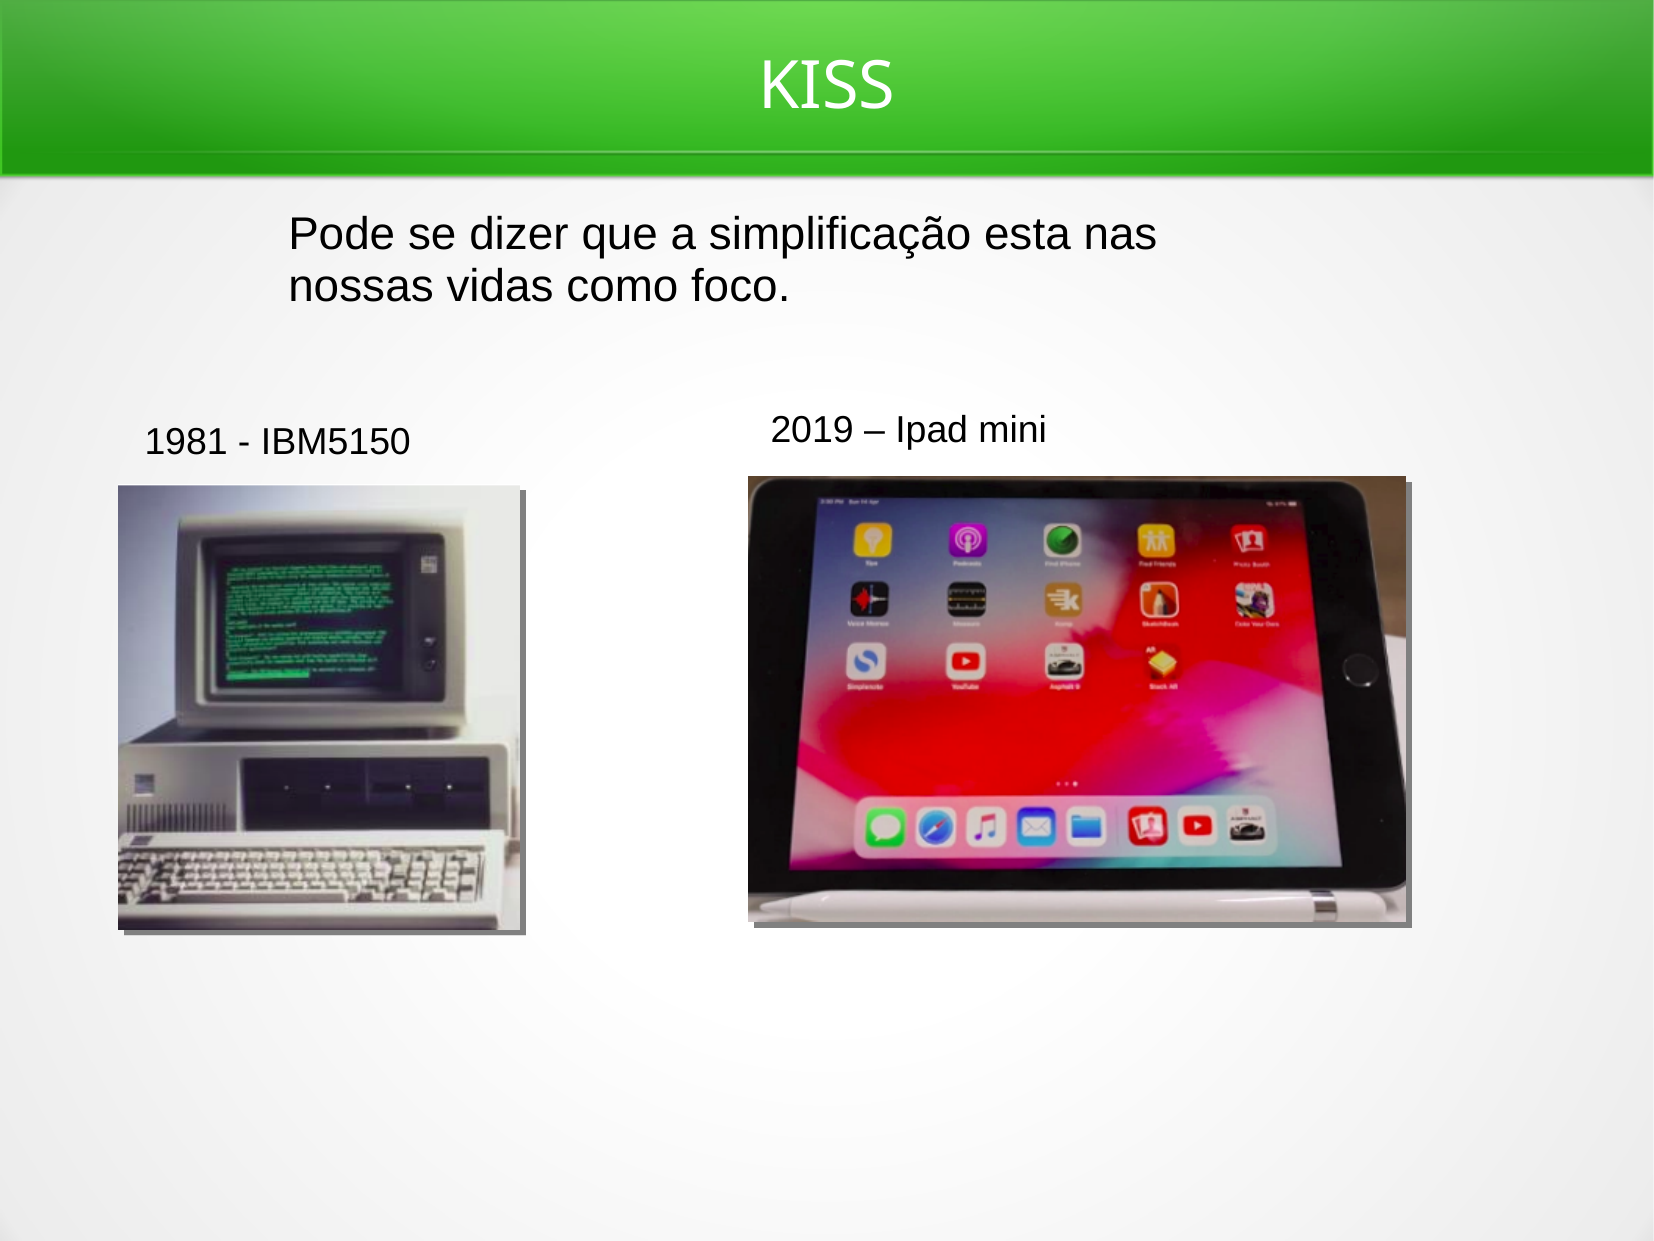

# KISS
Pode se dizer que a simplificação esta nas nossas vidas como foco.
2019 – Ipad mini
1981 - IBM5150